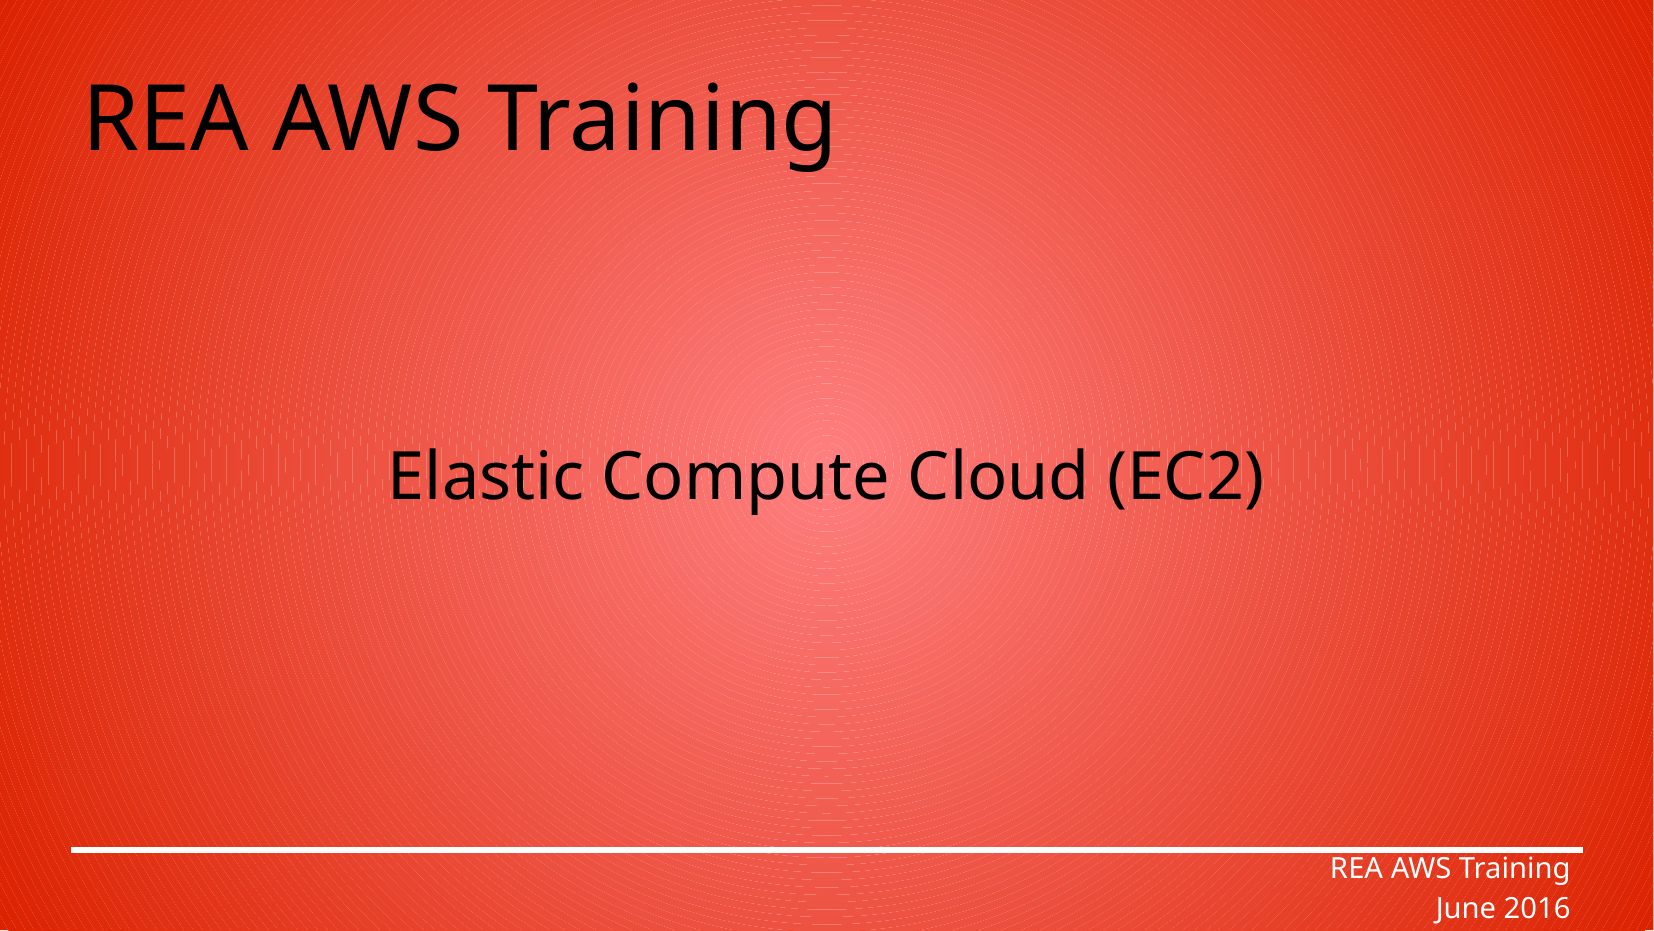

# REA AWS Training
Elastic Compute Cloud (EC2)